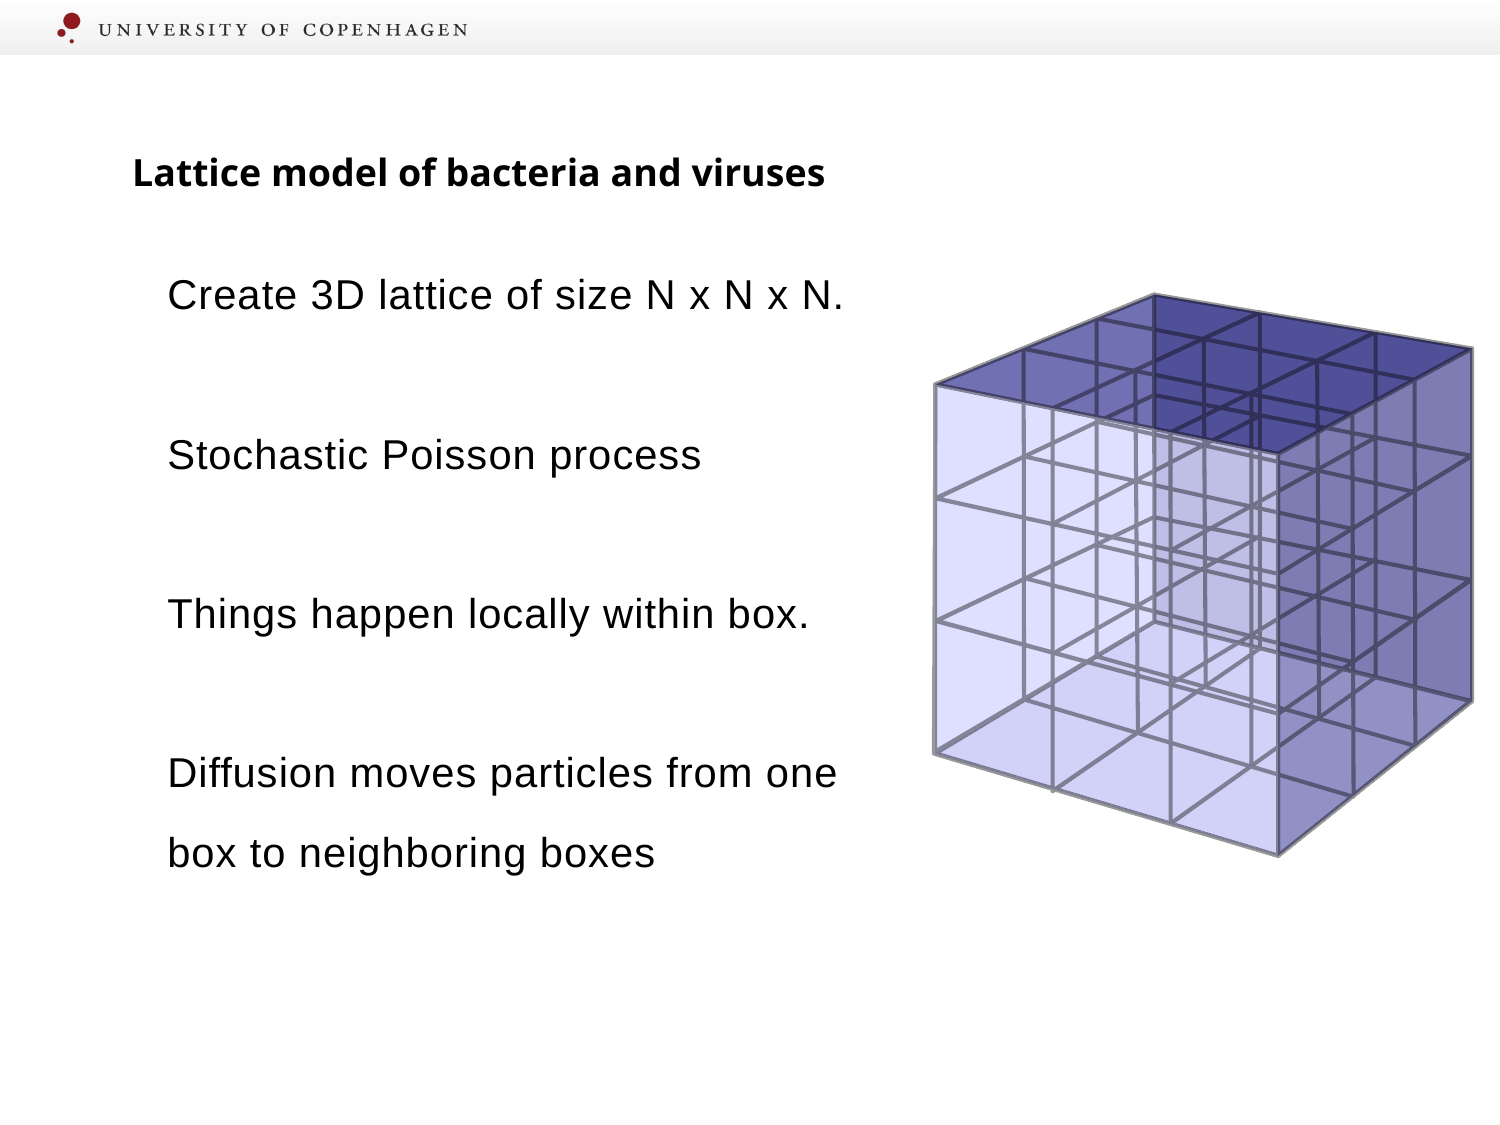

Lattice model of bacteria and viruses
# Create 3D lattice of size N x N x N.
Stochastic Poisson process
Things happen locally within box.
Diffusion moves particles from one
box to neighboring boxes